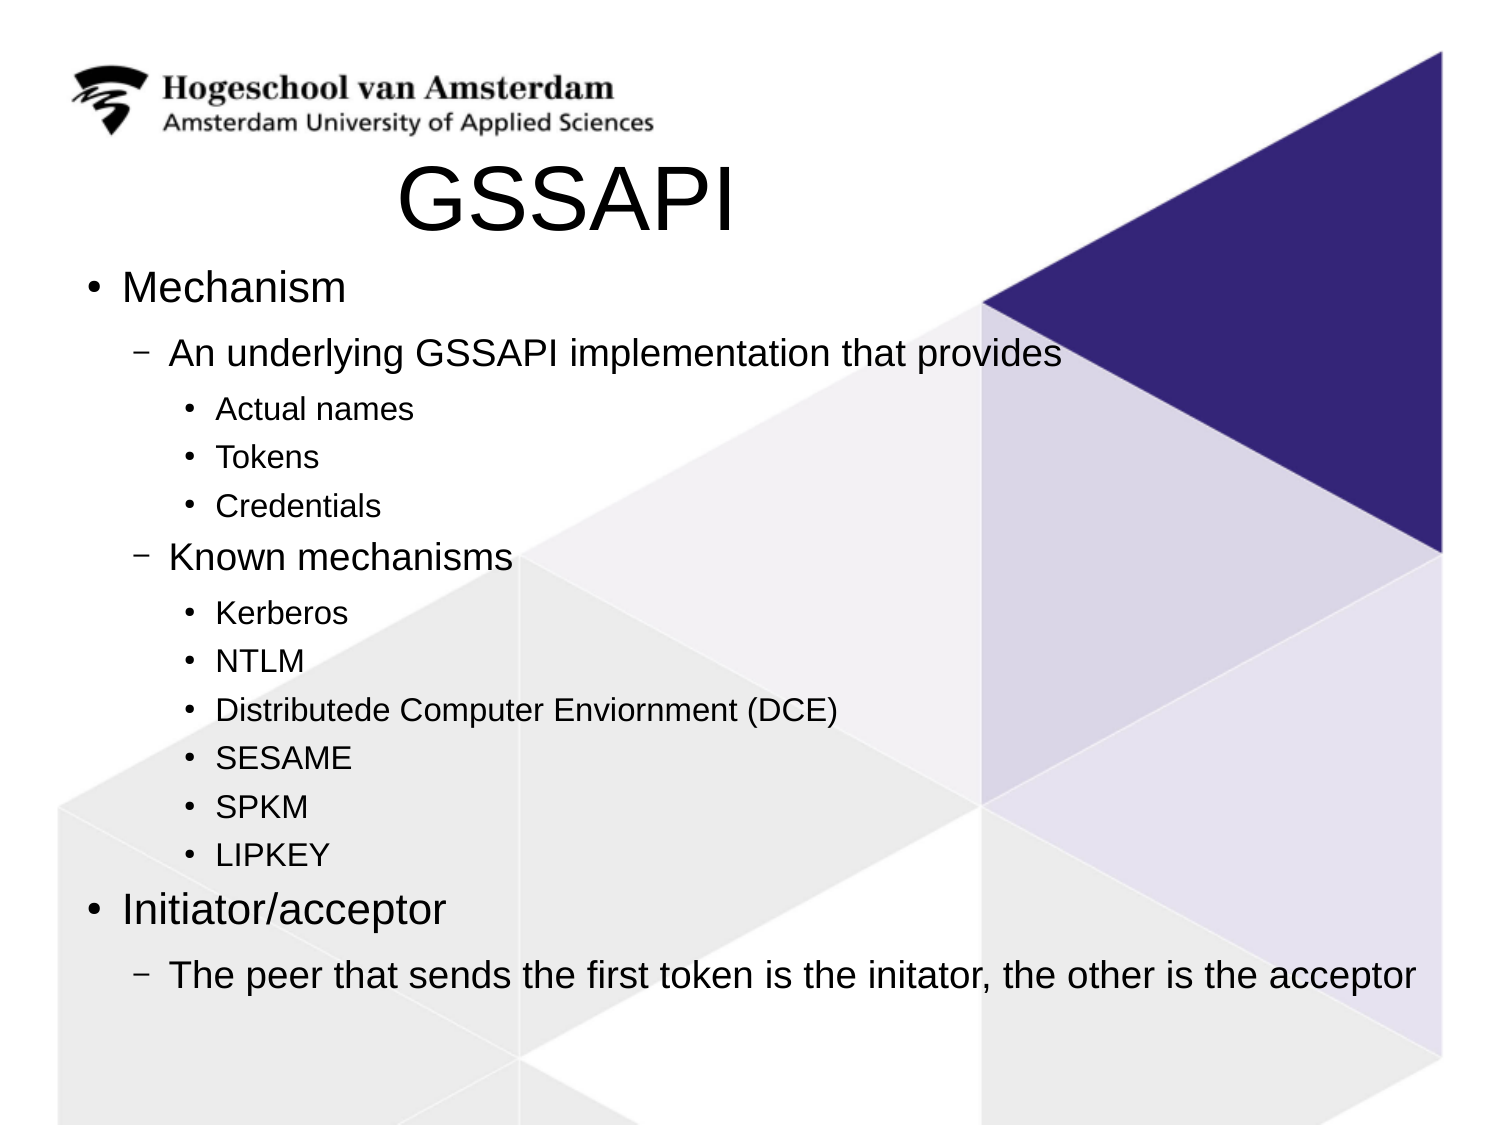

# GSSAPI
Mechanism
An underlying GSSAPI implementation that provides
Actual names
Tokens
Credentials
Known mechanisms
Kerberos
NTLM
Distributede Computer Enviornment (DCE)
SESAME
SPKM
LIPKEY
Initiator/acceptor
The peer that sends the first token is the initator, the other is the acceptor